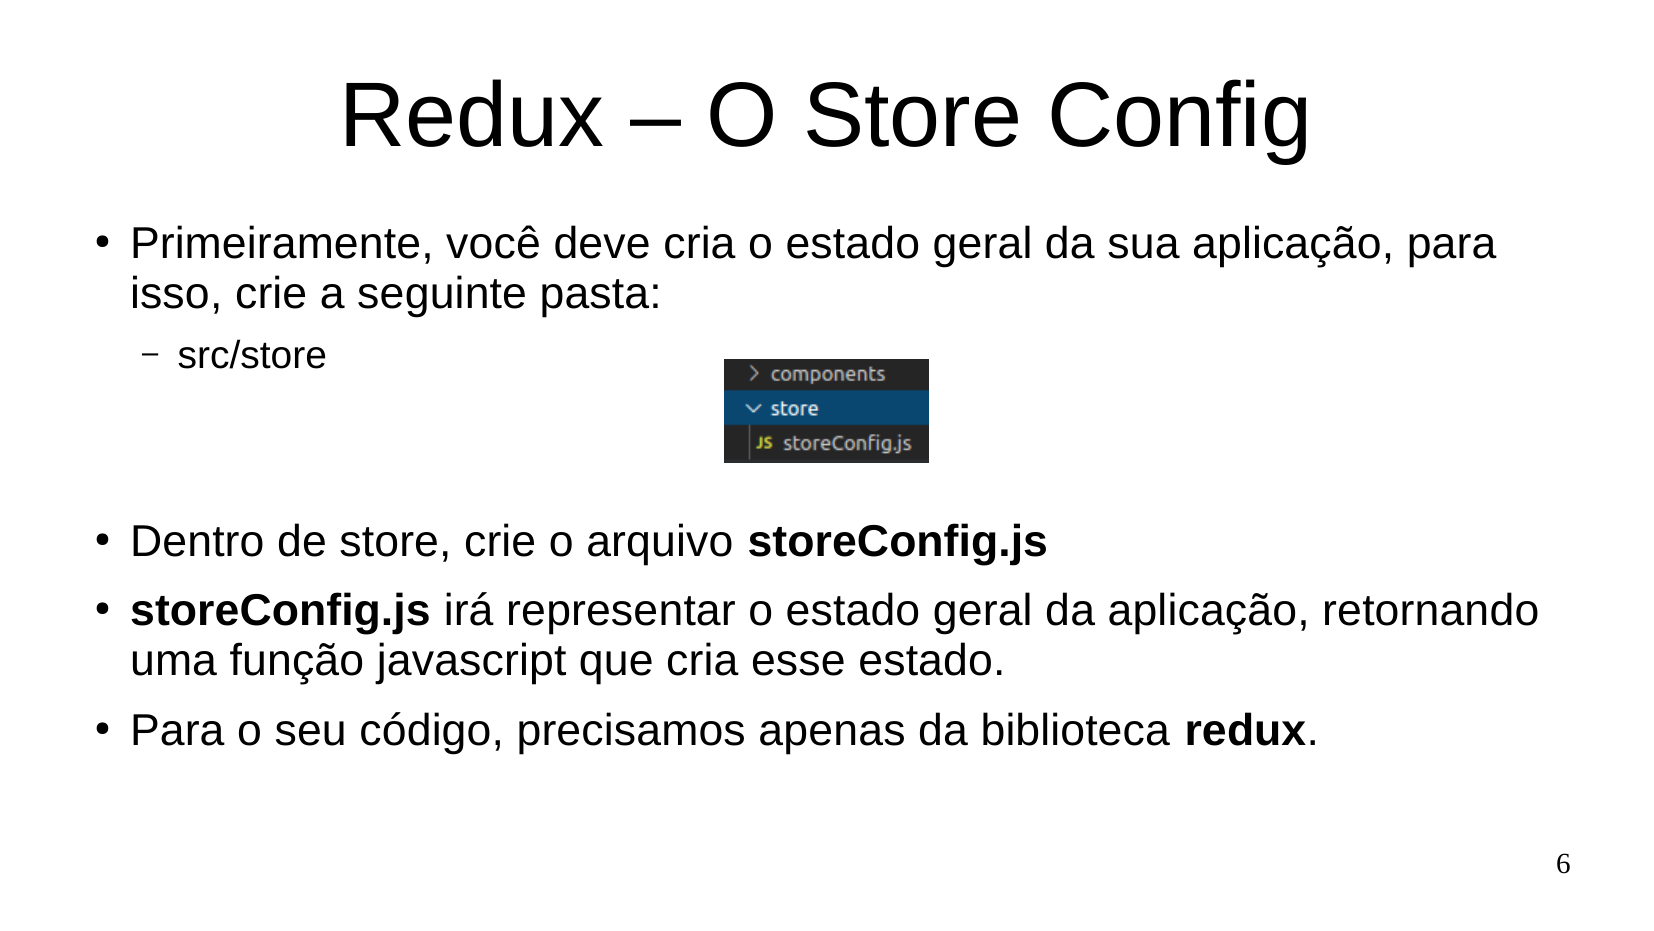

# Redux – O Store Config
Primeiramente, você deve cria o estado geral da sua aplicação, para isso, crie a seguinte pasta:
src/store
Dentro de store, crie o arquivo storeConfig.js
storeConfig.js irá representar o estado geral da aplicação, retornando uma função javascript que cria esse estado.
Para o seu código, precisamos apenas da biblioteca redux.
6